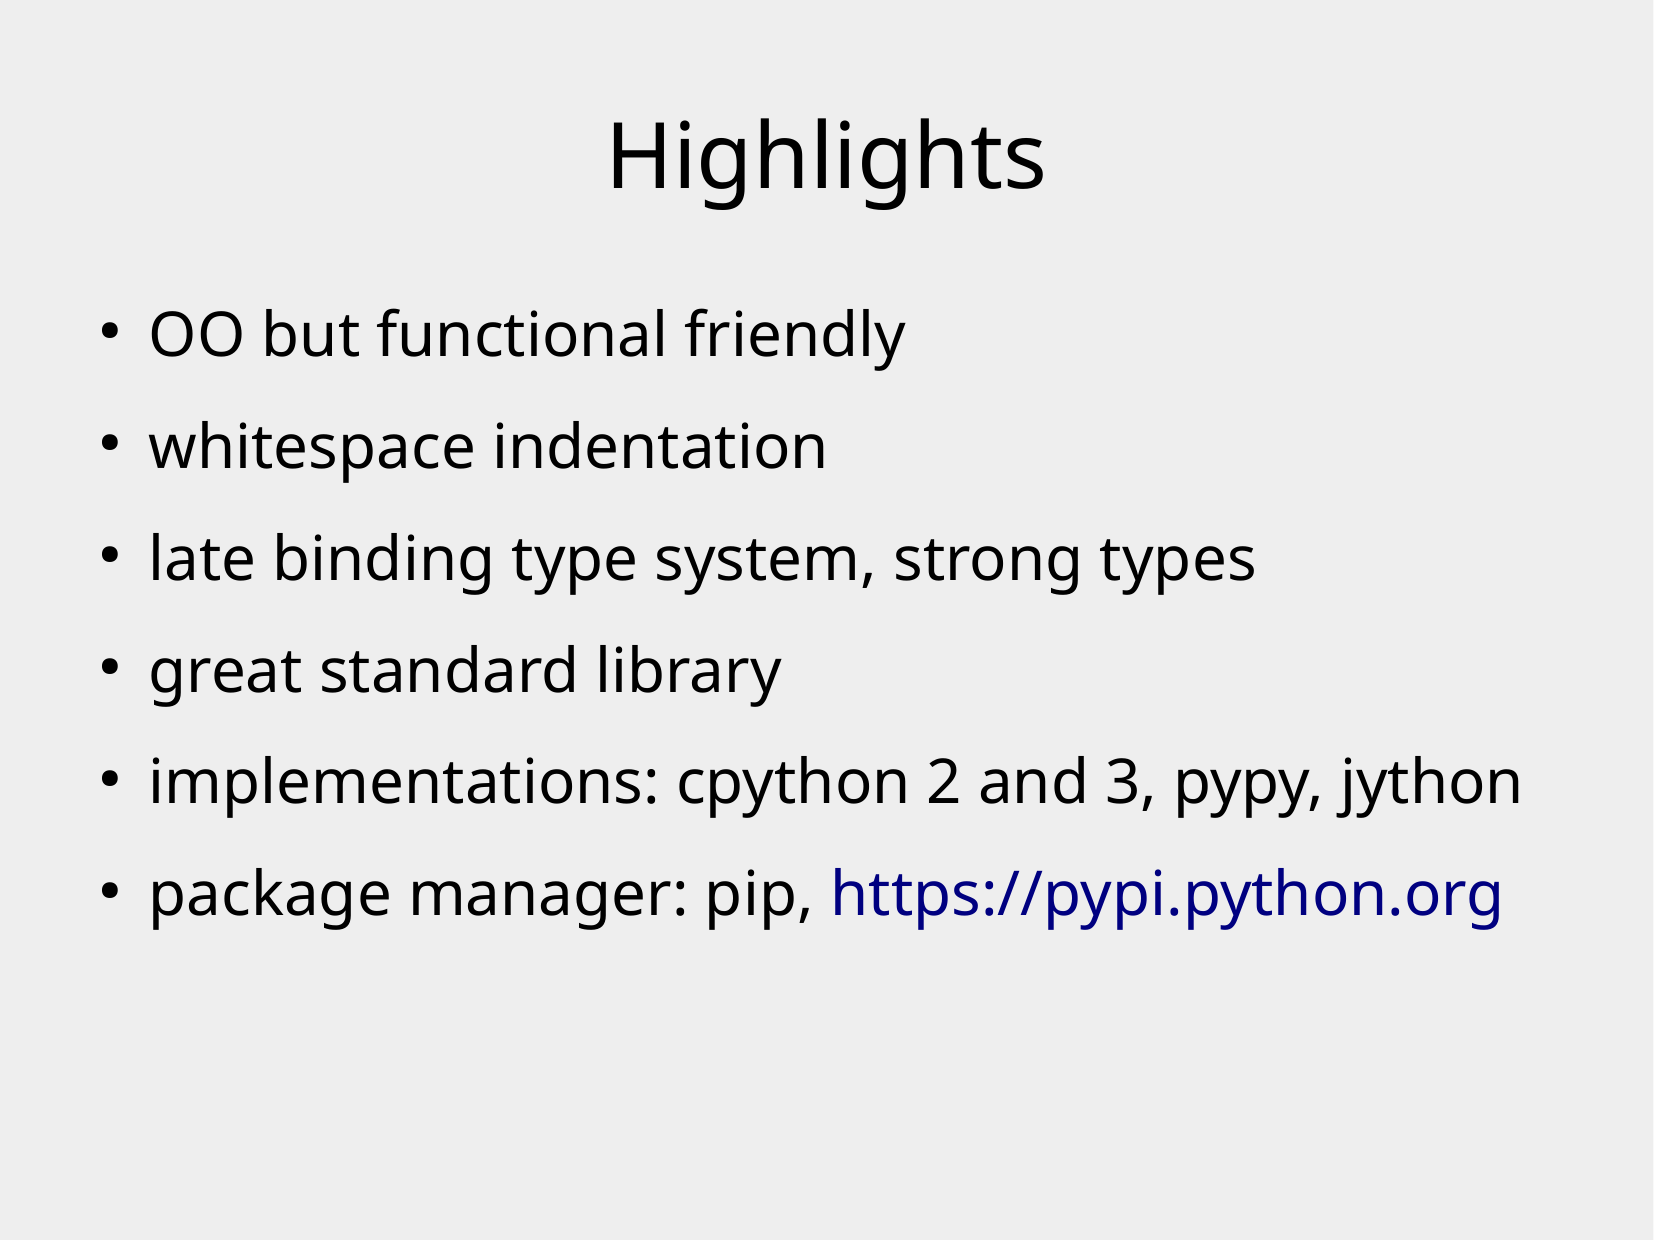

# Highlights
OO but functional friendly
whitespace indentation
late binding type system, strong types
great standard library
implementations: cpython 2 and 3, pypy, jython
package manager: pip, https://pypi.python.org